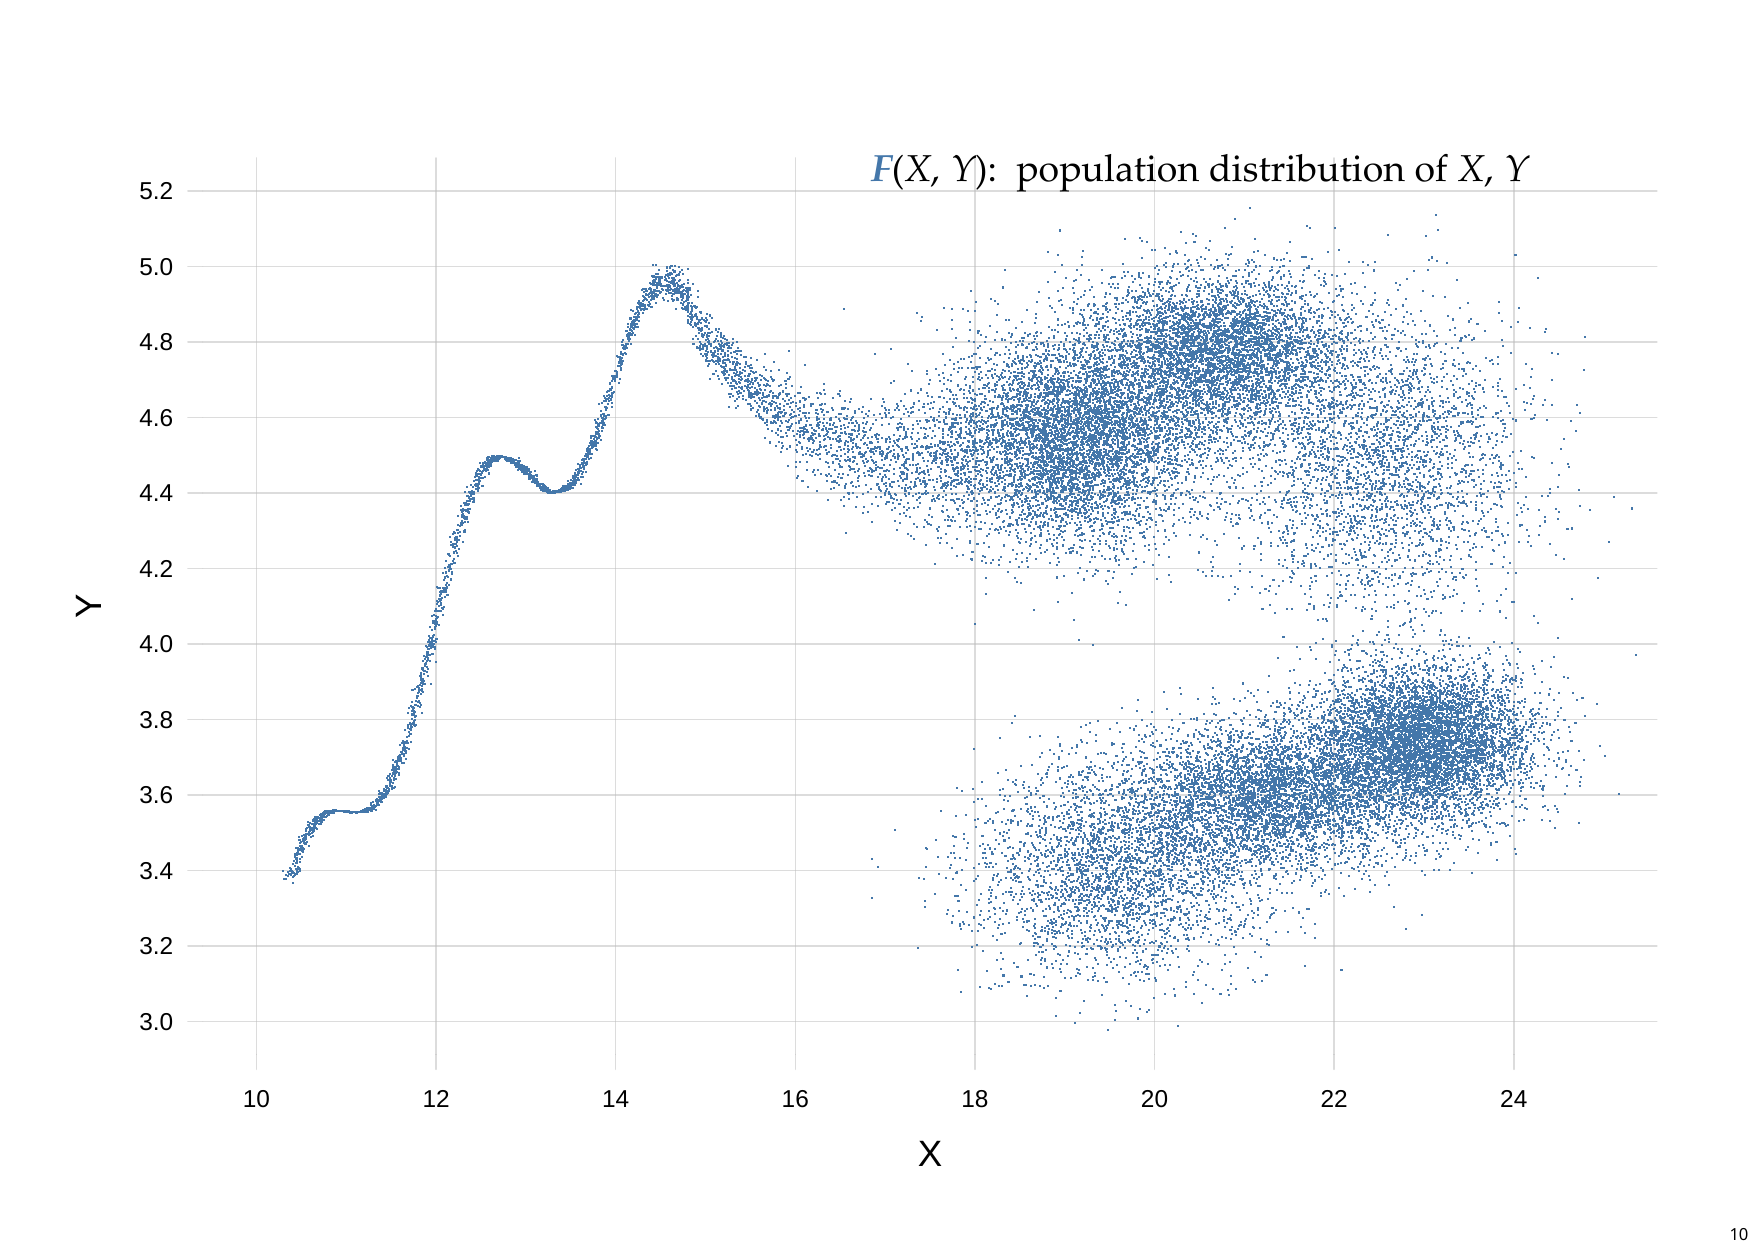

F(X, Y): population distribution of X, Y
10